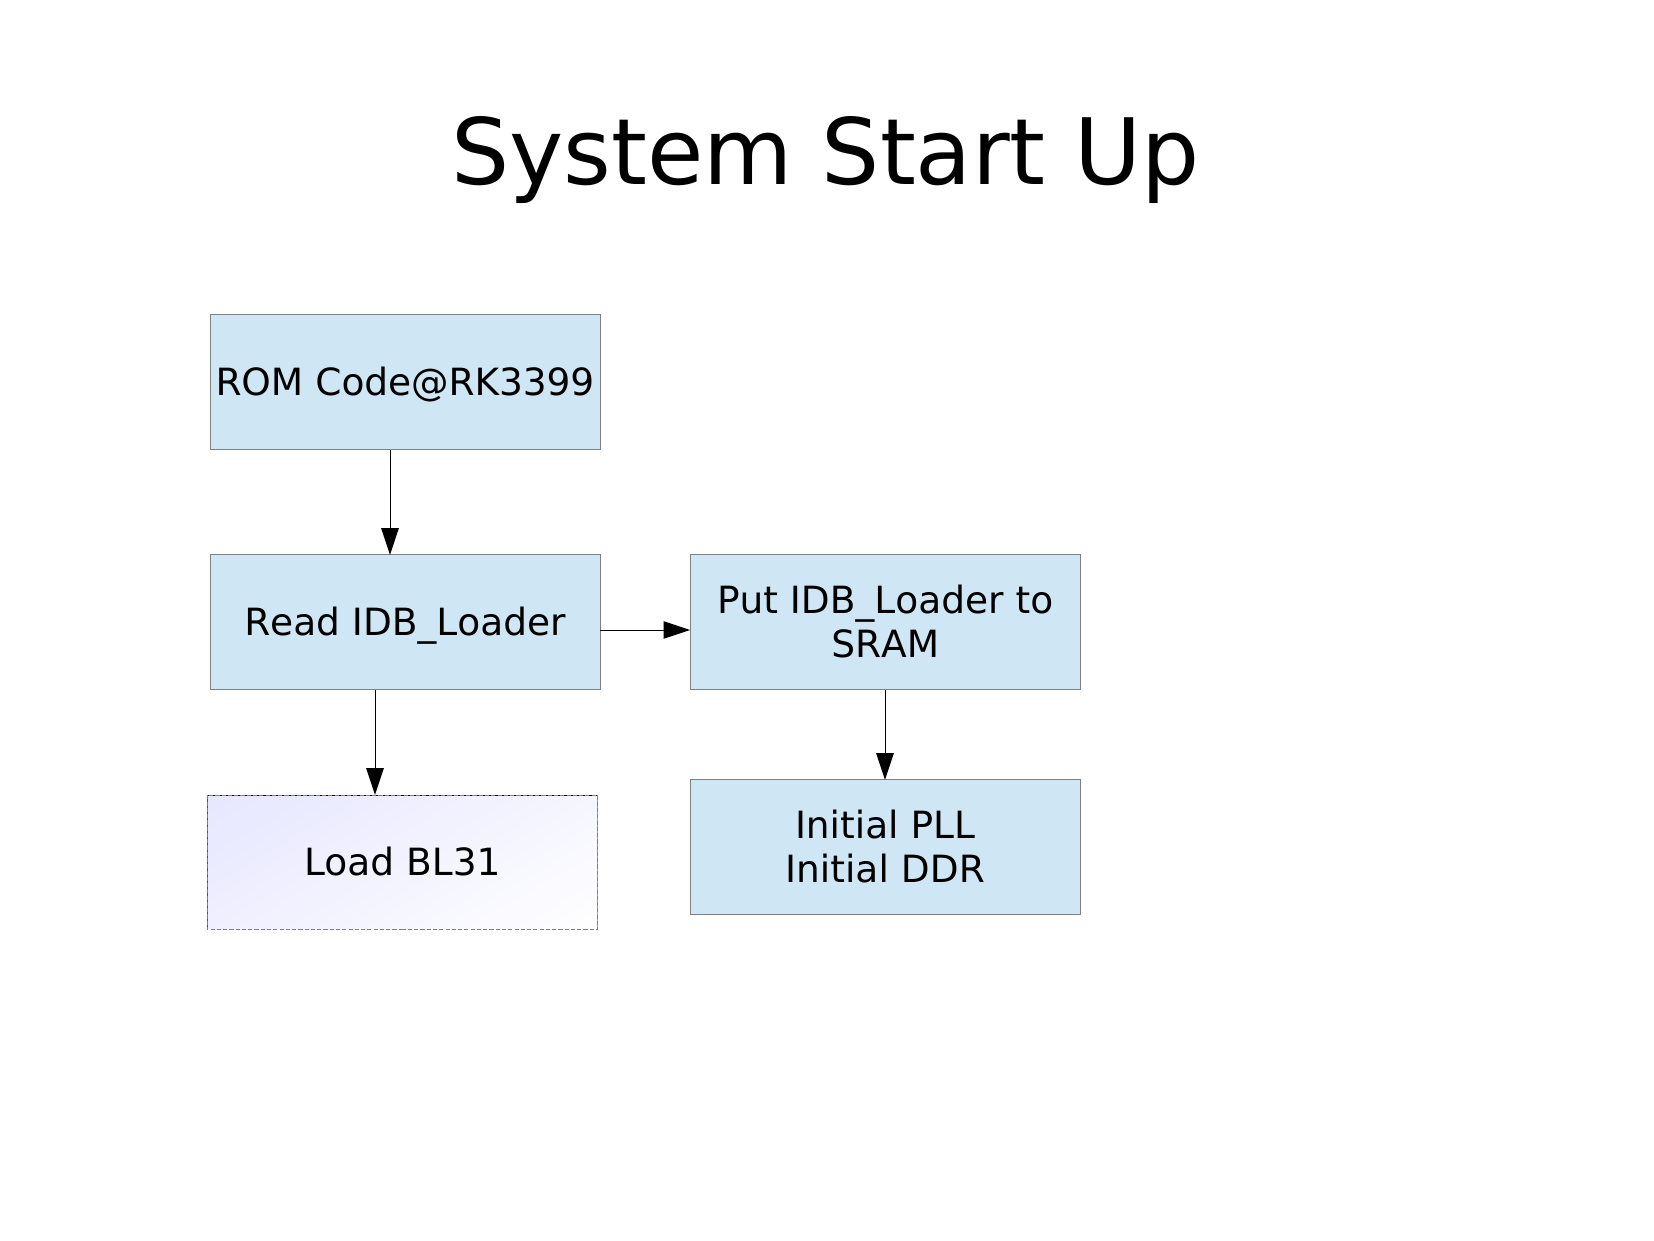

# System Start Up
ROM Code@RK3399
Read IDB_Loader
Put IDB_Loader to
SRAM
Initial PLL
Initial DDR
Load BL31